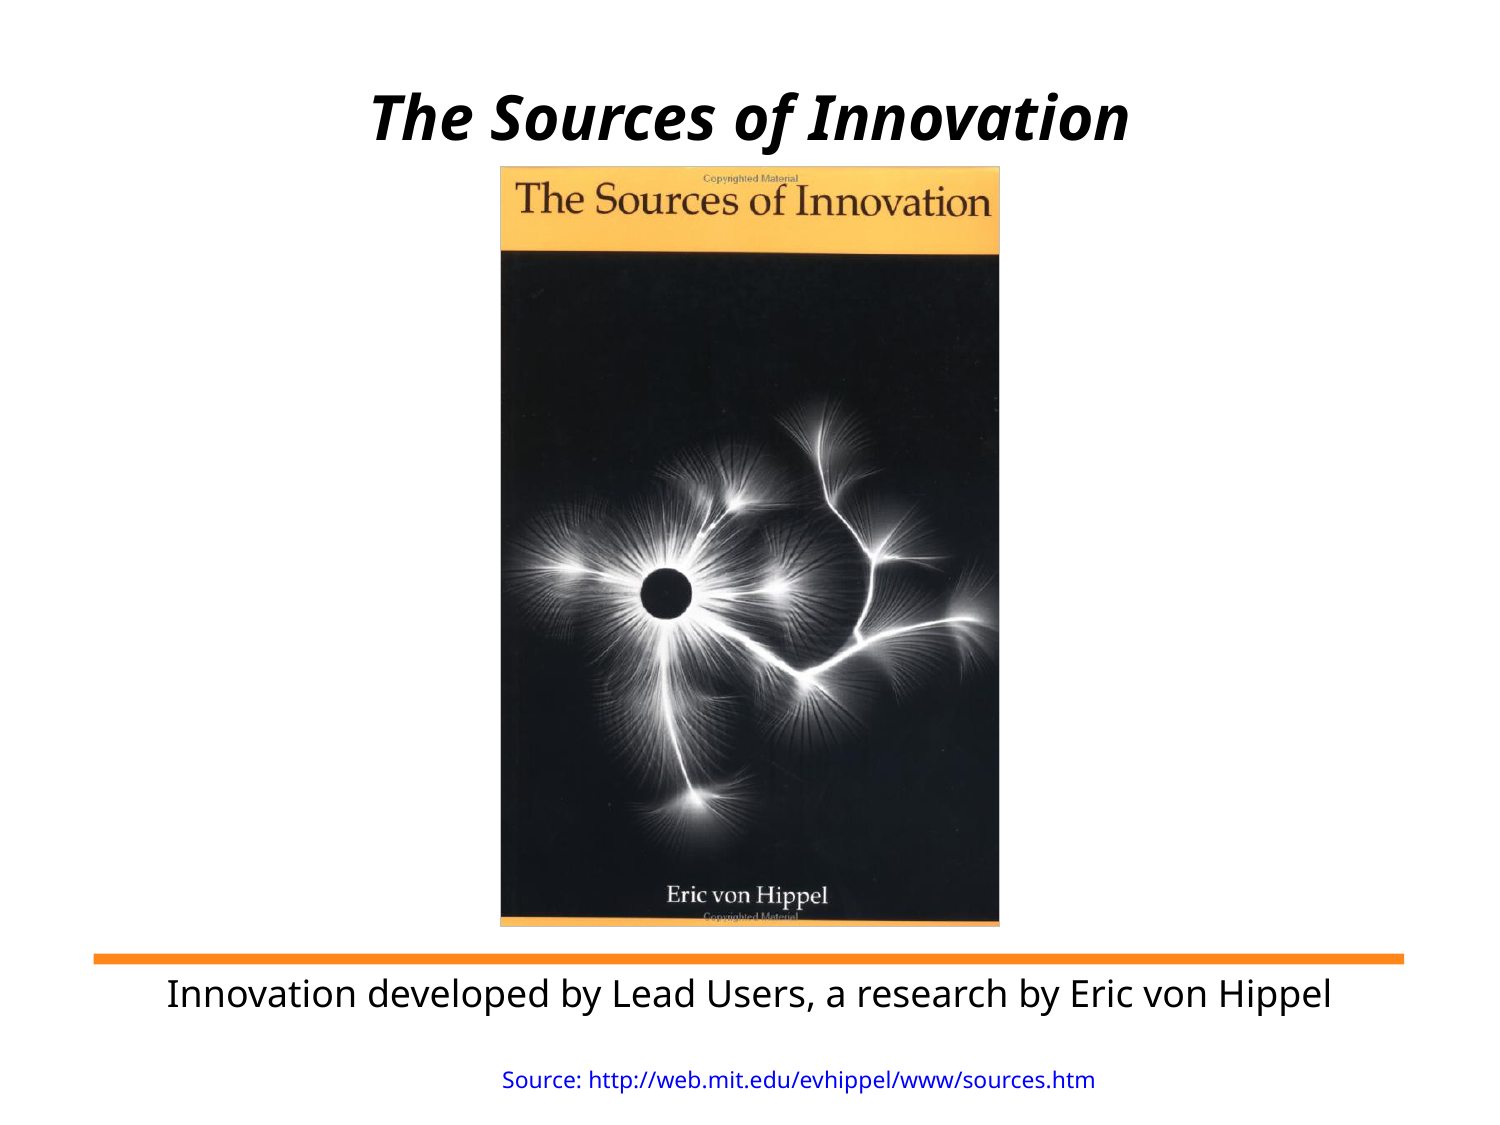

# The Sources of Innovation
Innovation developed by Lead Users, a research by Eric von Hippel
Source: http://web.mit.edu/evhippel/www/sources.htm